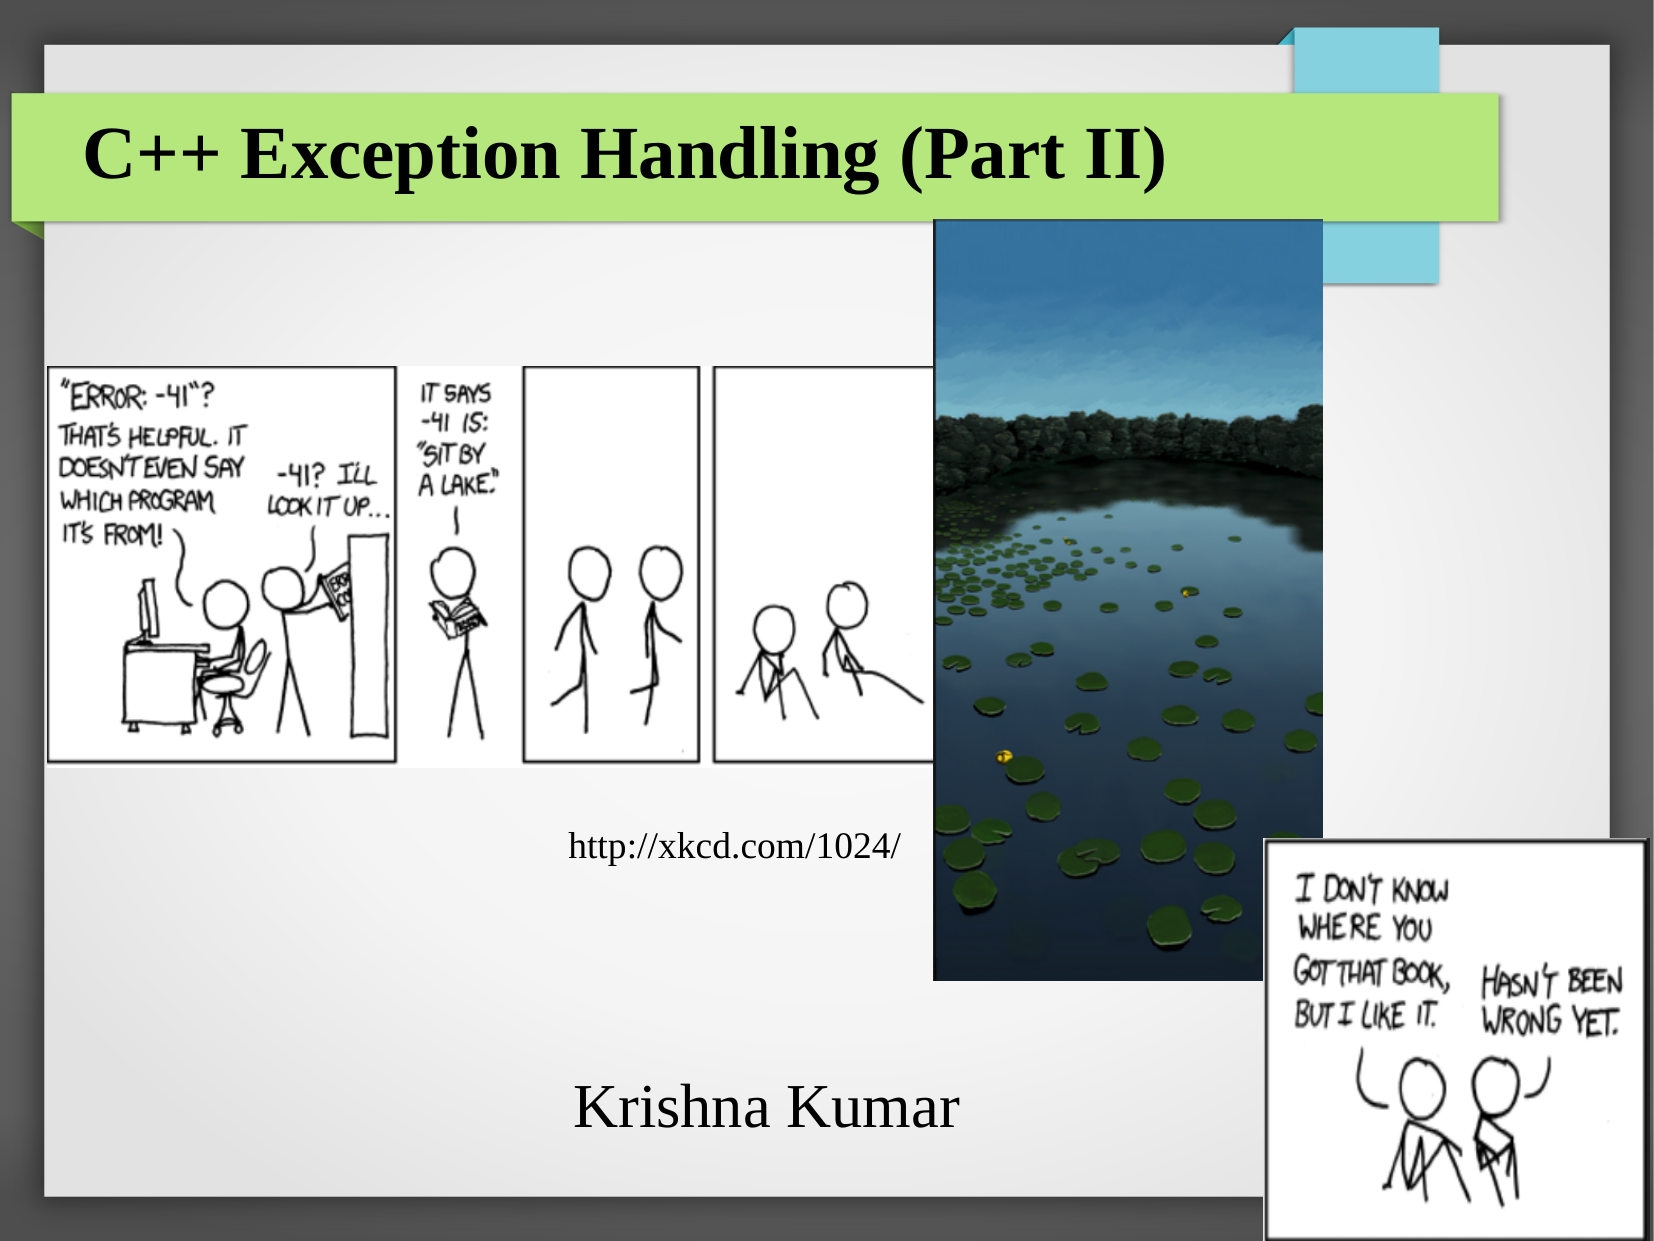

# C++ Exception Handling (Part II)
								http://xkcd.com/1024/
Krishna Kumar